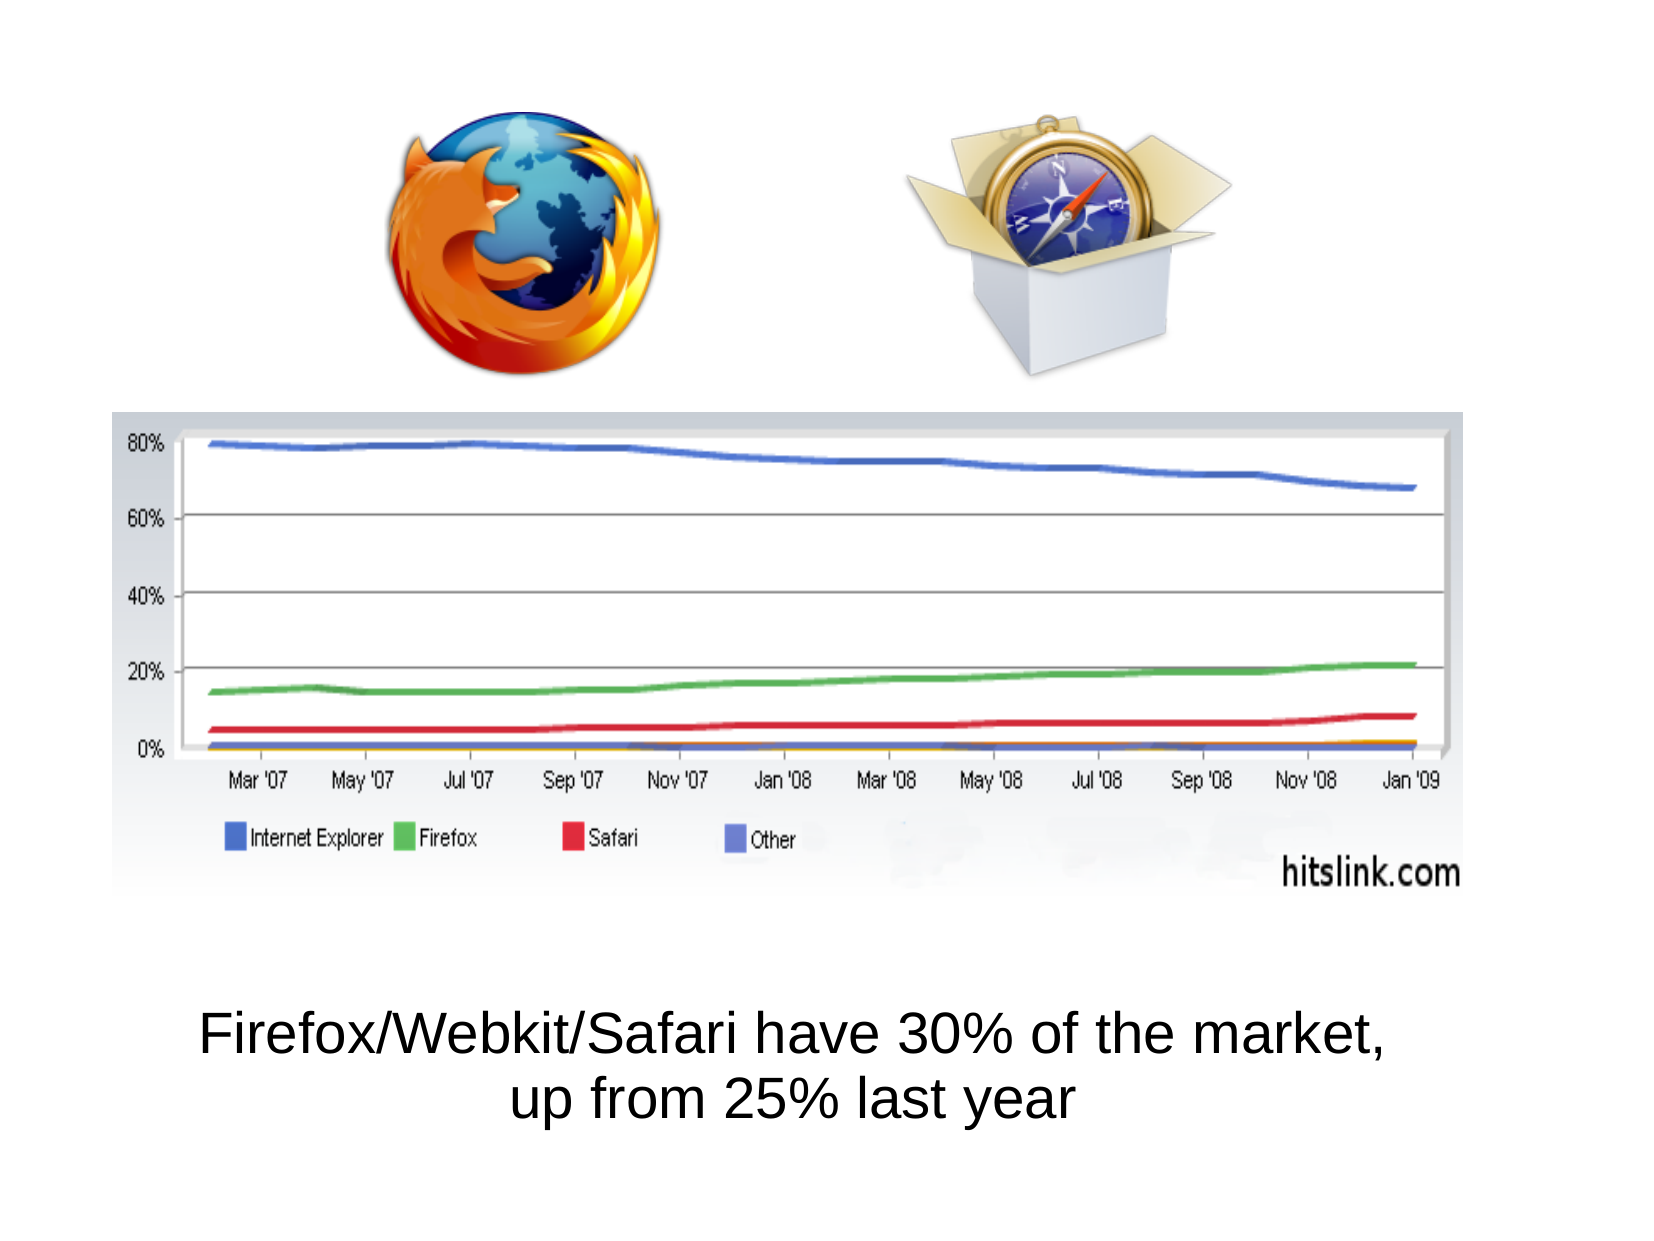

# Firefox/Webkit/Safari have 30% of the market, up from 25% last year